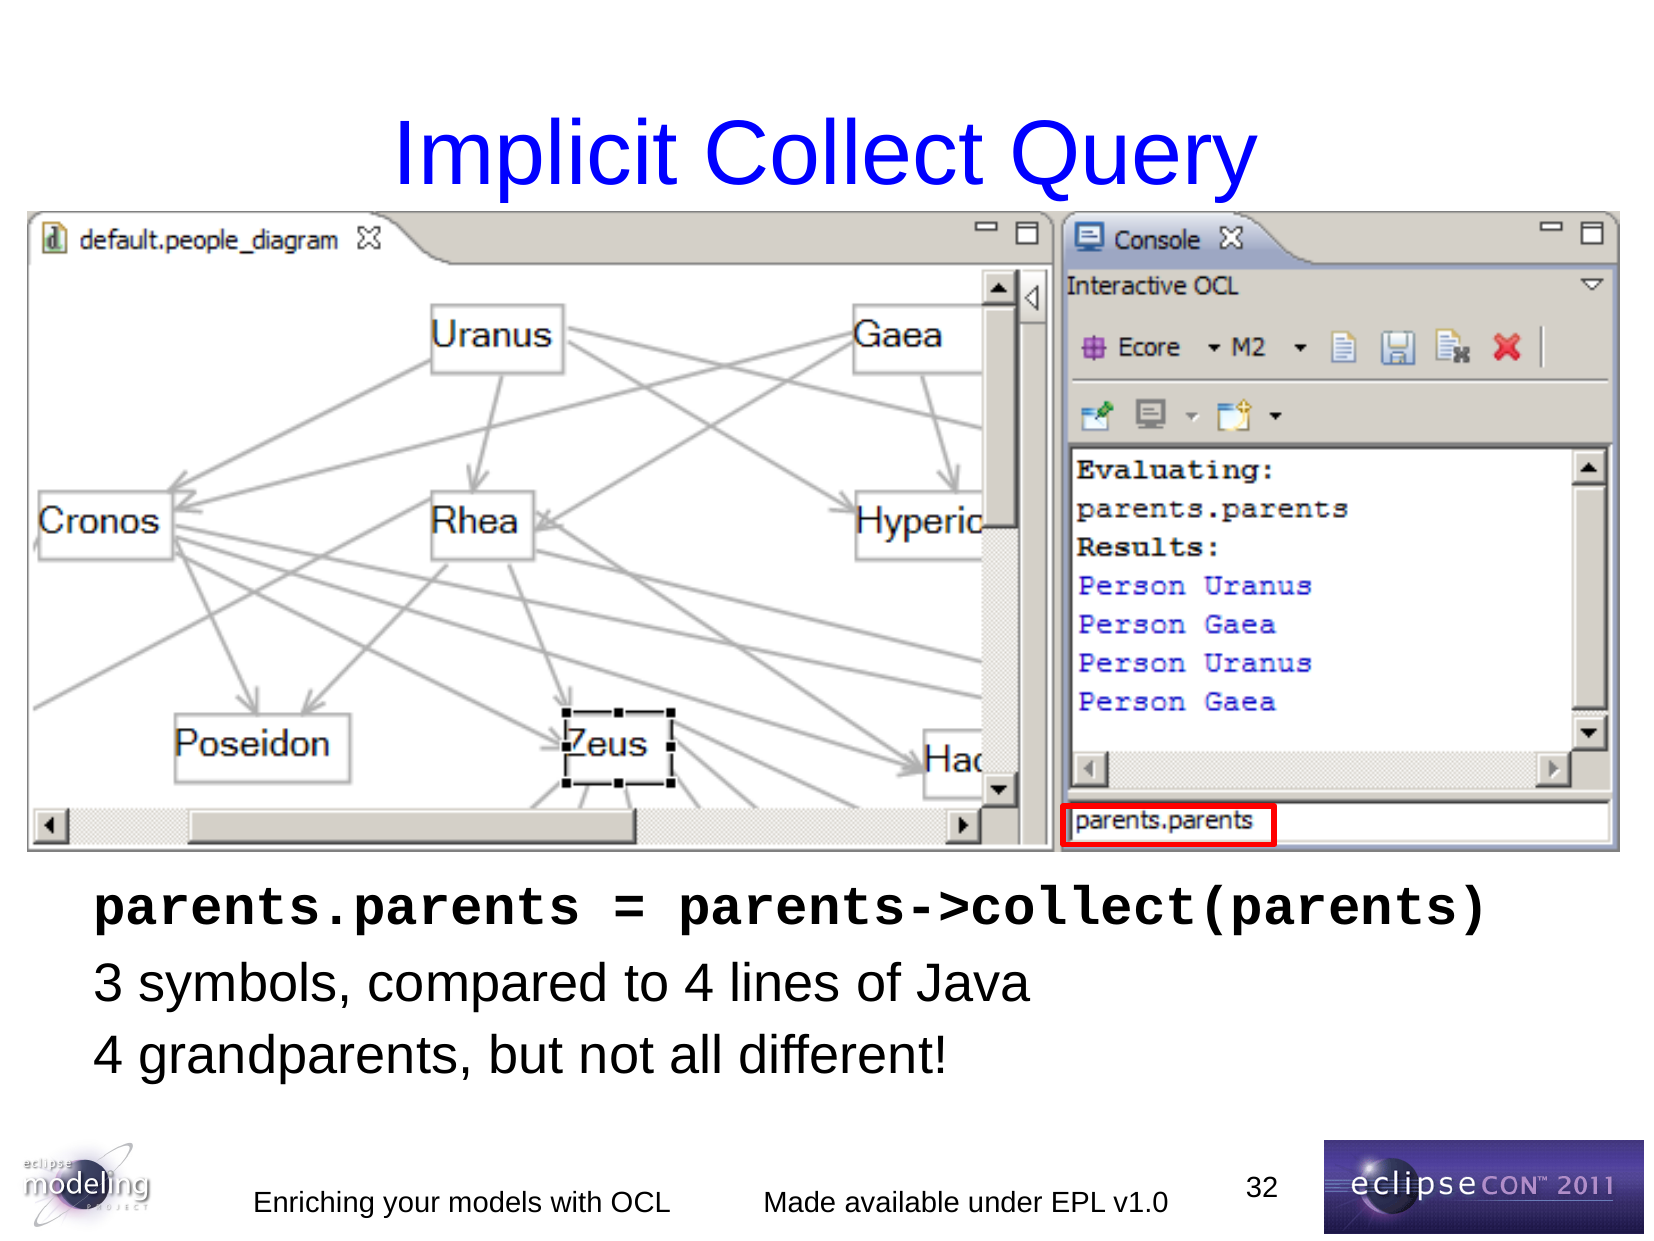

# Implicit Collect Query
parents.parents = parents->collect(parents)
3 symbols, compared to 4 lines of Java
4 grandparents, but not all different!
32
Enriching your models with OCL